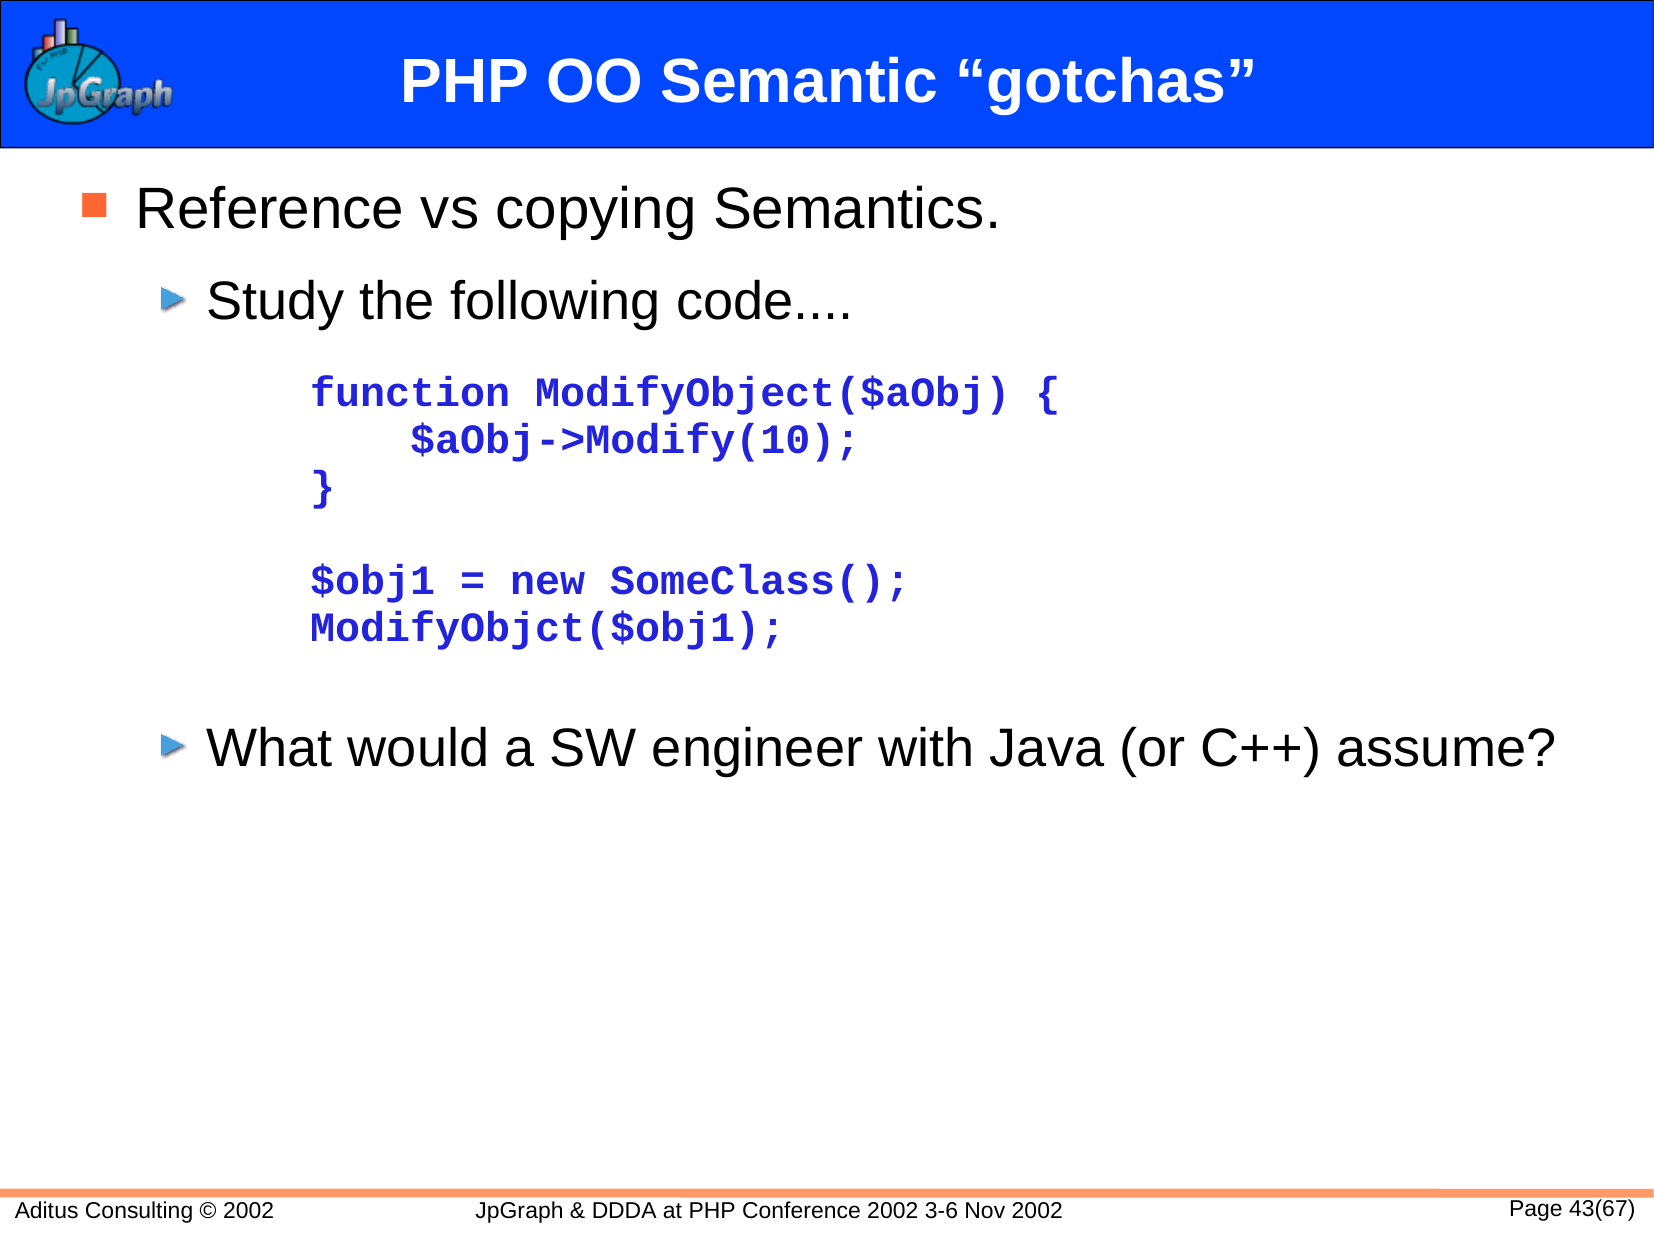

# PHP OO Semantic “gotchas”
Reference vs copying Semantics.
Study the following code....
What would a SW engineer with Java (or C++) assume?
function ModifyObject($aObj) {
 $aObj->Modify(10);
}
$obj1 = new SomeClass();
ModifyObjct($obj1);